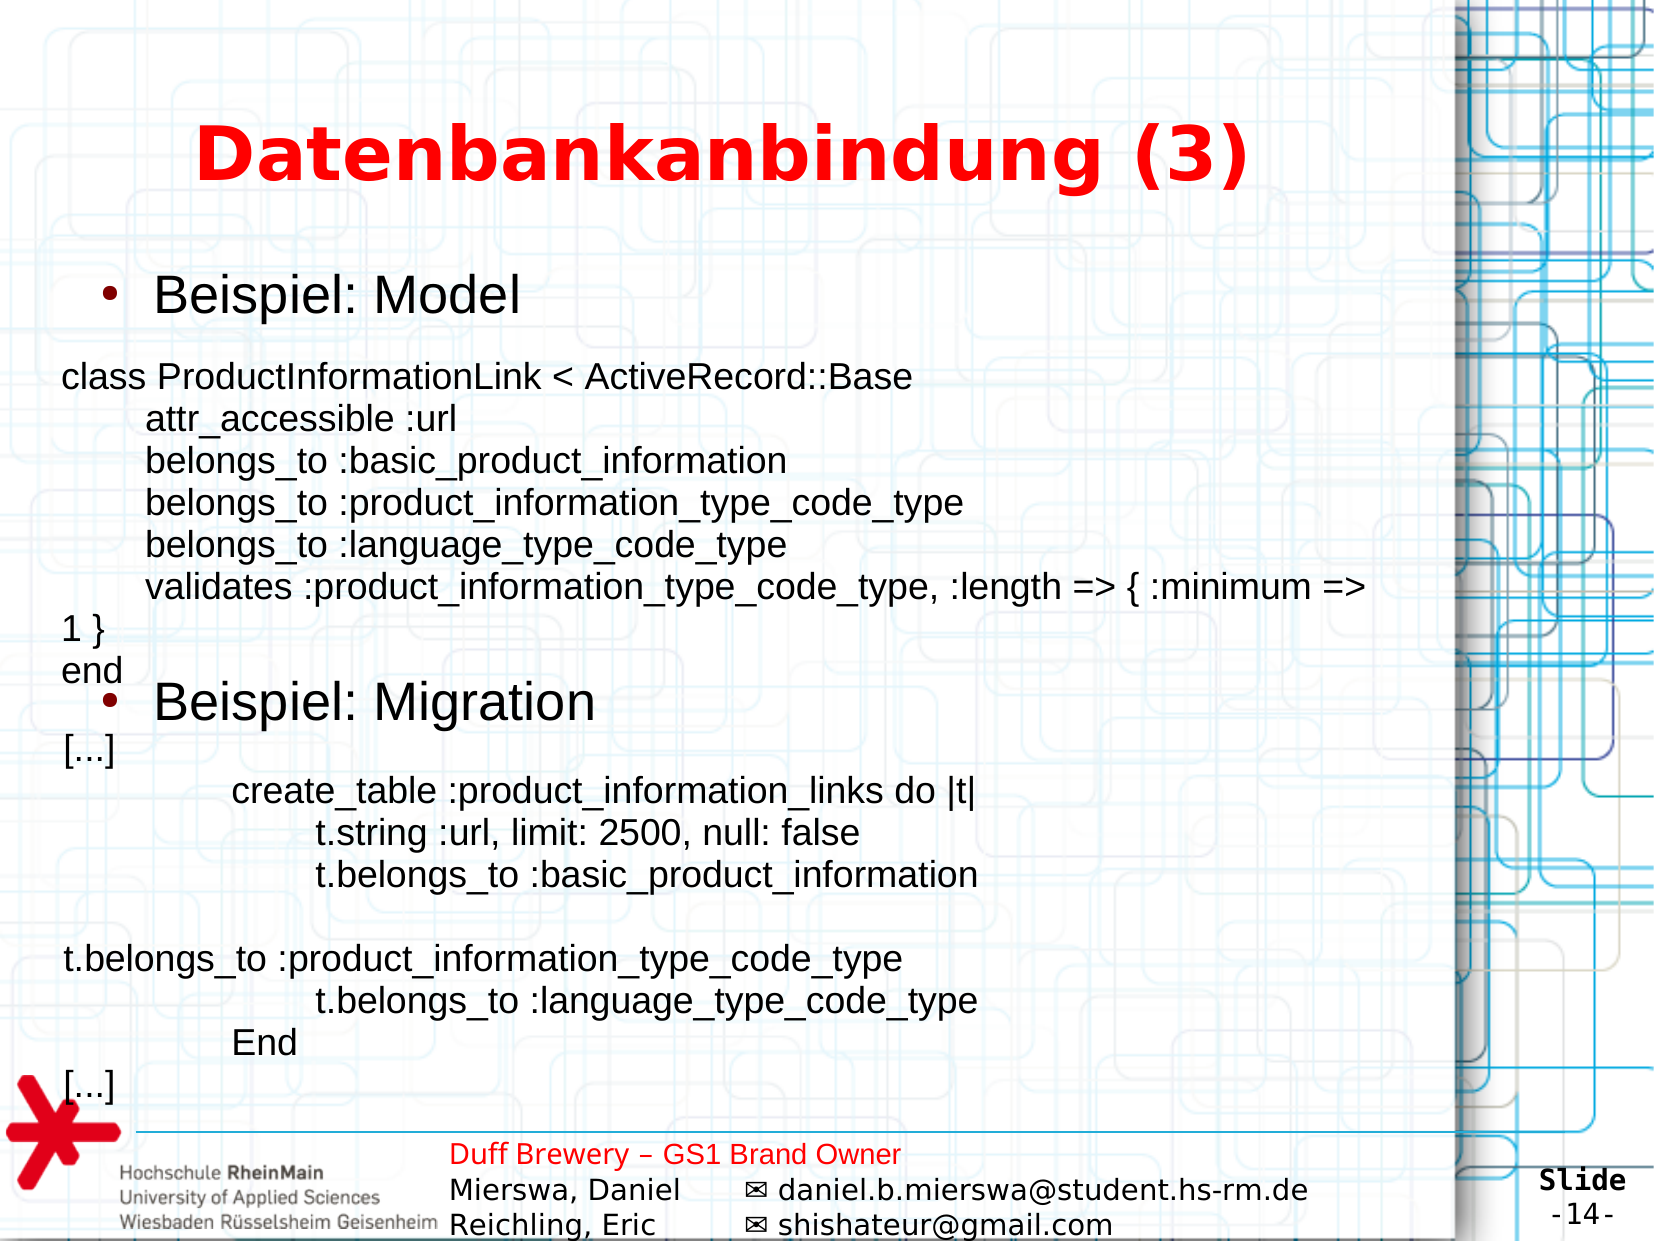

# Datenbankanbindung (3)
Beispiel: Model
class ProductInformationLink < ActiveRecord::Base
 attr_accessible :url
 belongs_to :basic_product_information
 belongs_to :product_information_type_code_type
 belongs_to :language_type_code_type
 validates :product_information_type_code_type, :length => { :minimum => 1 }
end
Beispiel: Migration
[...]
 create_table :product_information_links do |t|
 t.string :url, limit: 2500, null: false
 t.belongs_to :basic_product_information
 t.belongs_to :product_information_type_code_type
 t.belongs_to :language_type_code_type
 End
[...]
14